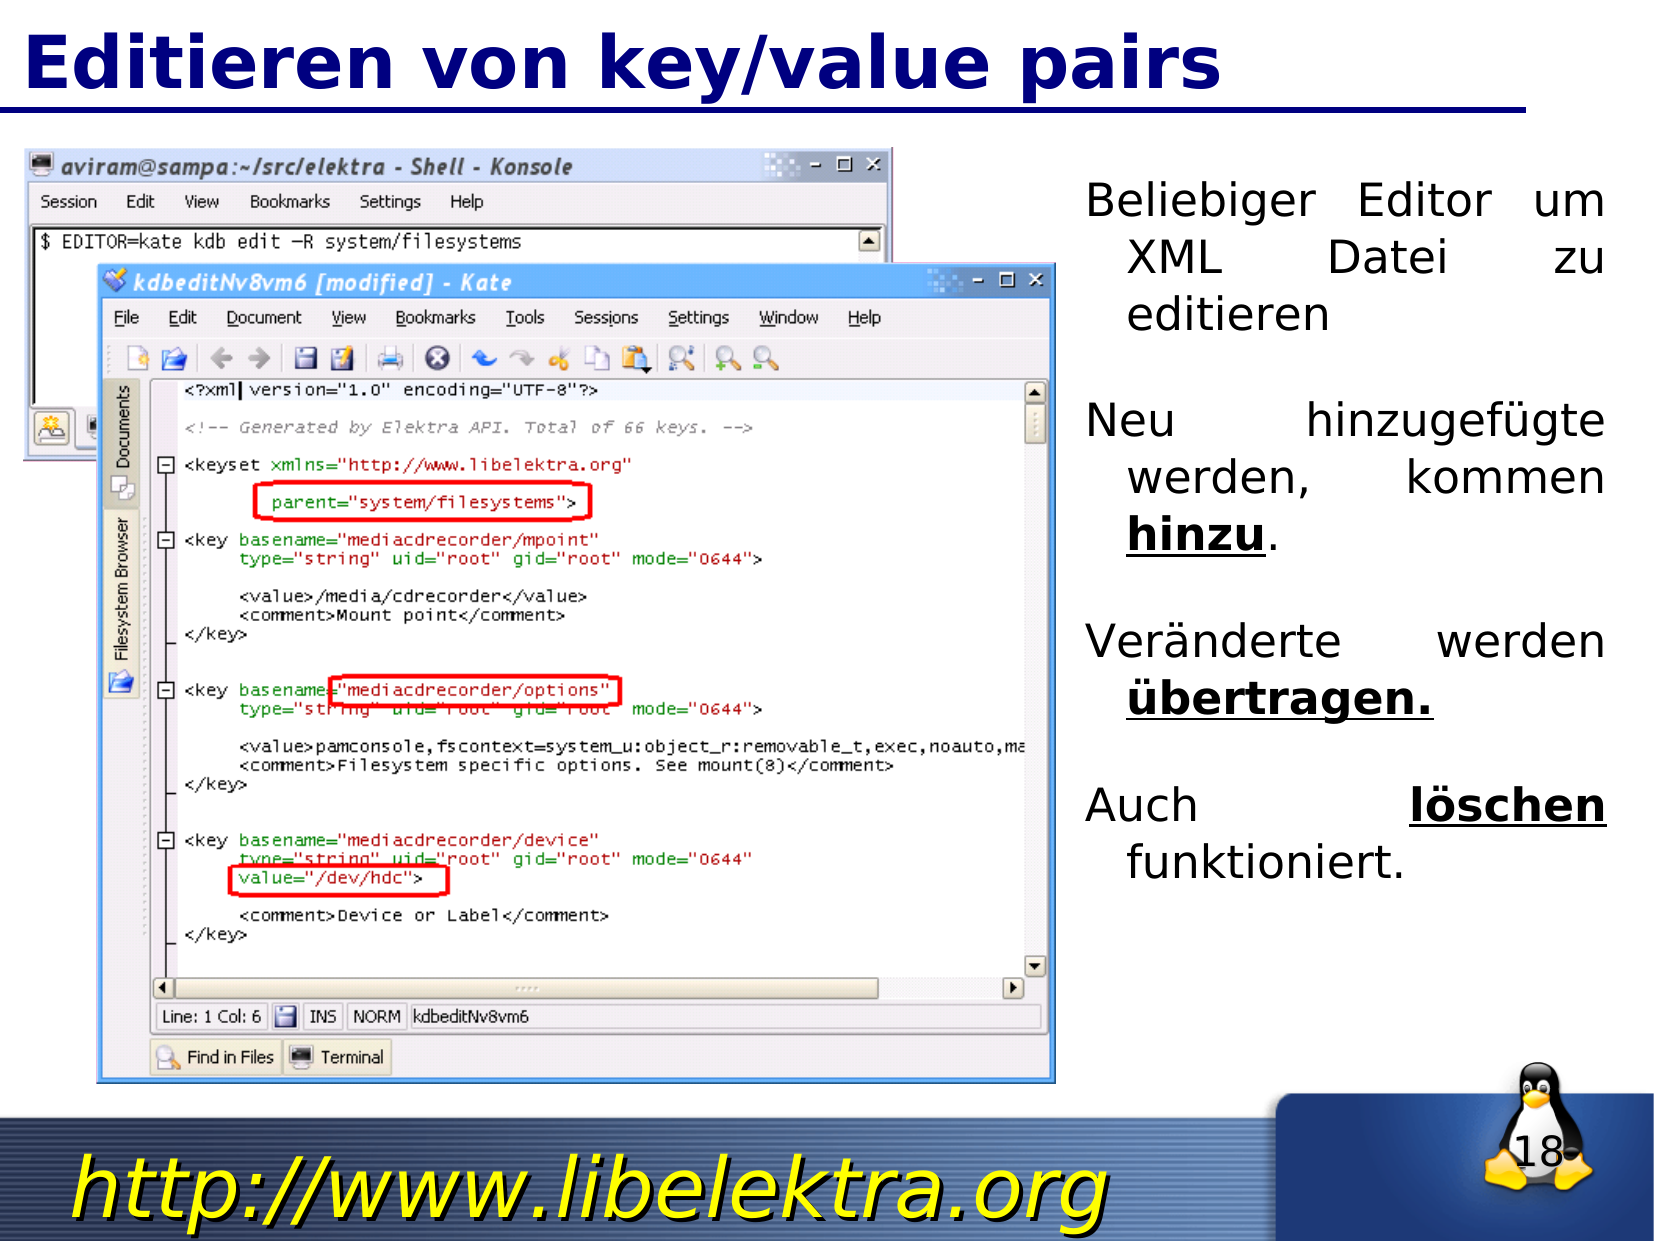

Editieren von key/value pairs
# Beliebiger Editor um XML Datei zu editieren
Neu hinzugefügte werden, kommen hinzu.
Veränderte werden übertragen.
Auch löschen funktioniert.